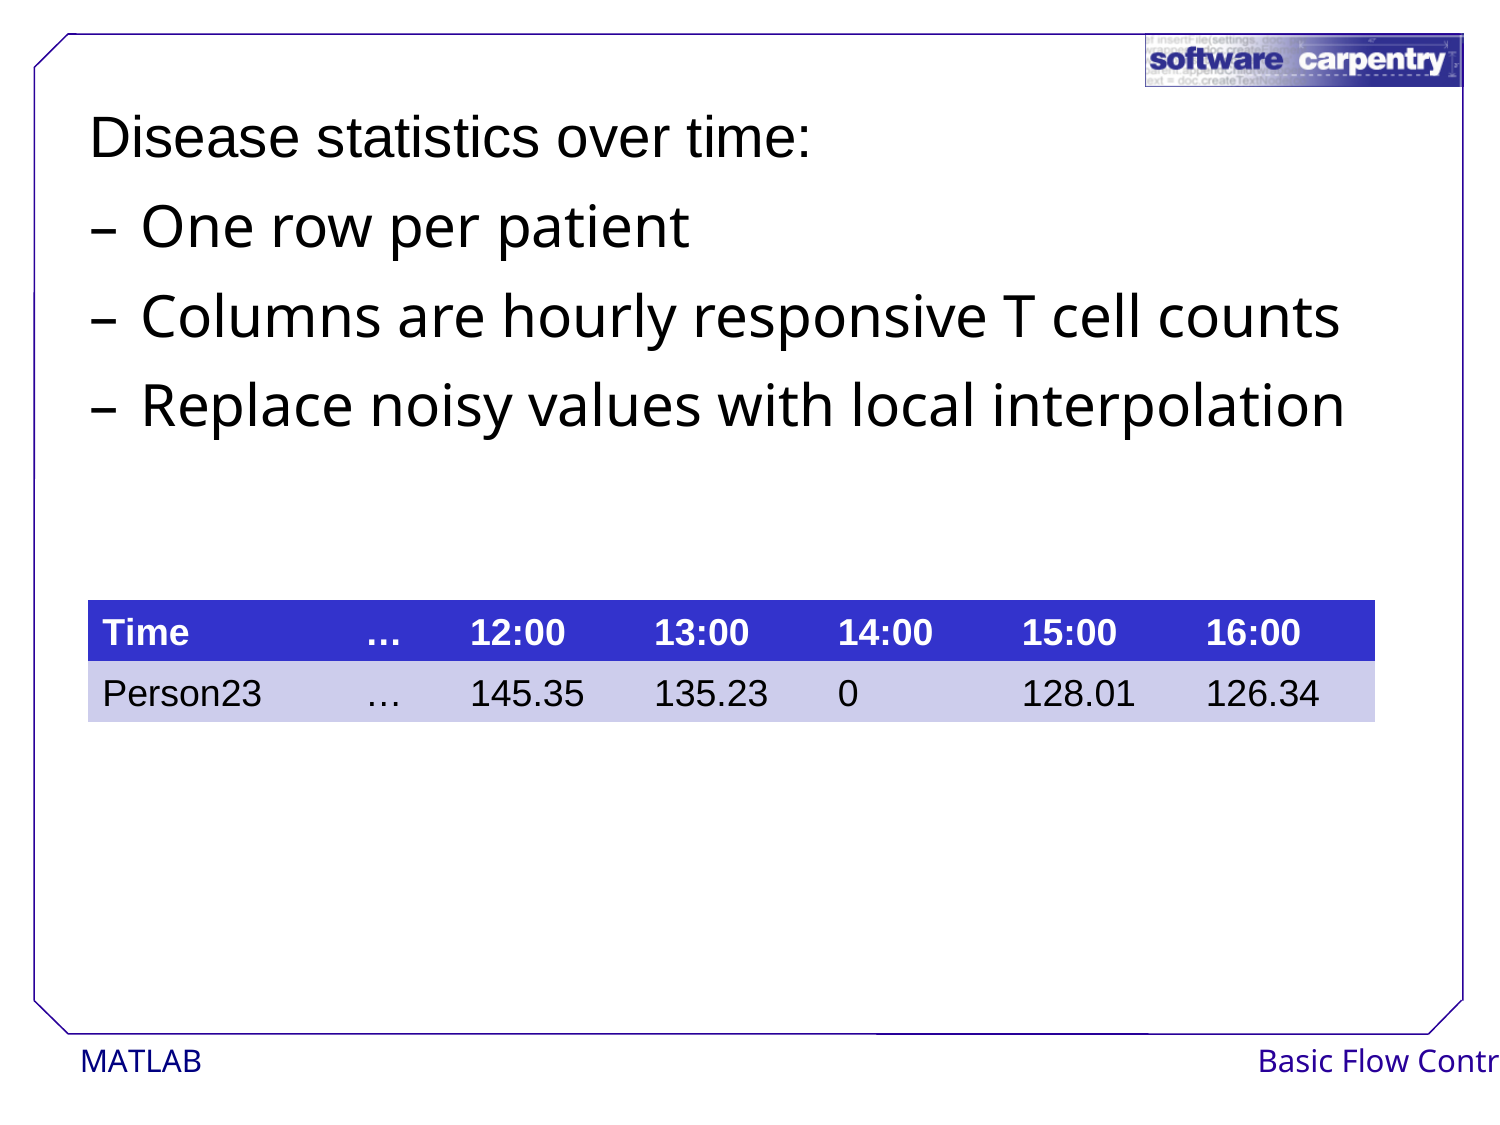

# Disease statistics over time:
–	One row per patient
–	Columns are hourly responsive T cell counts
–	Replace noisy values with local interpolation
| Time | … | 12:00 | 13:00 | 14:00 | 15:00 | 16:00 |
| --- | --- | --- | --- | --- | --- | --- |
| Person23 | … | 145.35 | 135.23 | 0 | 128.01 | 126.34 |